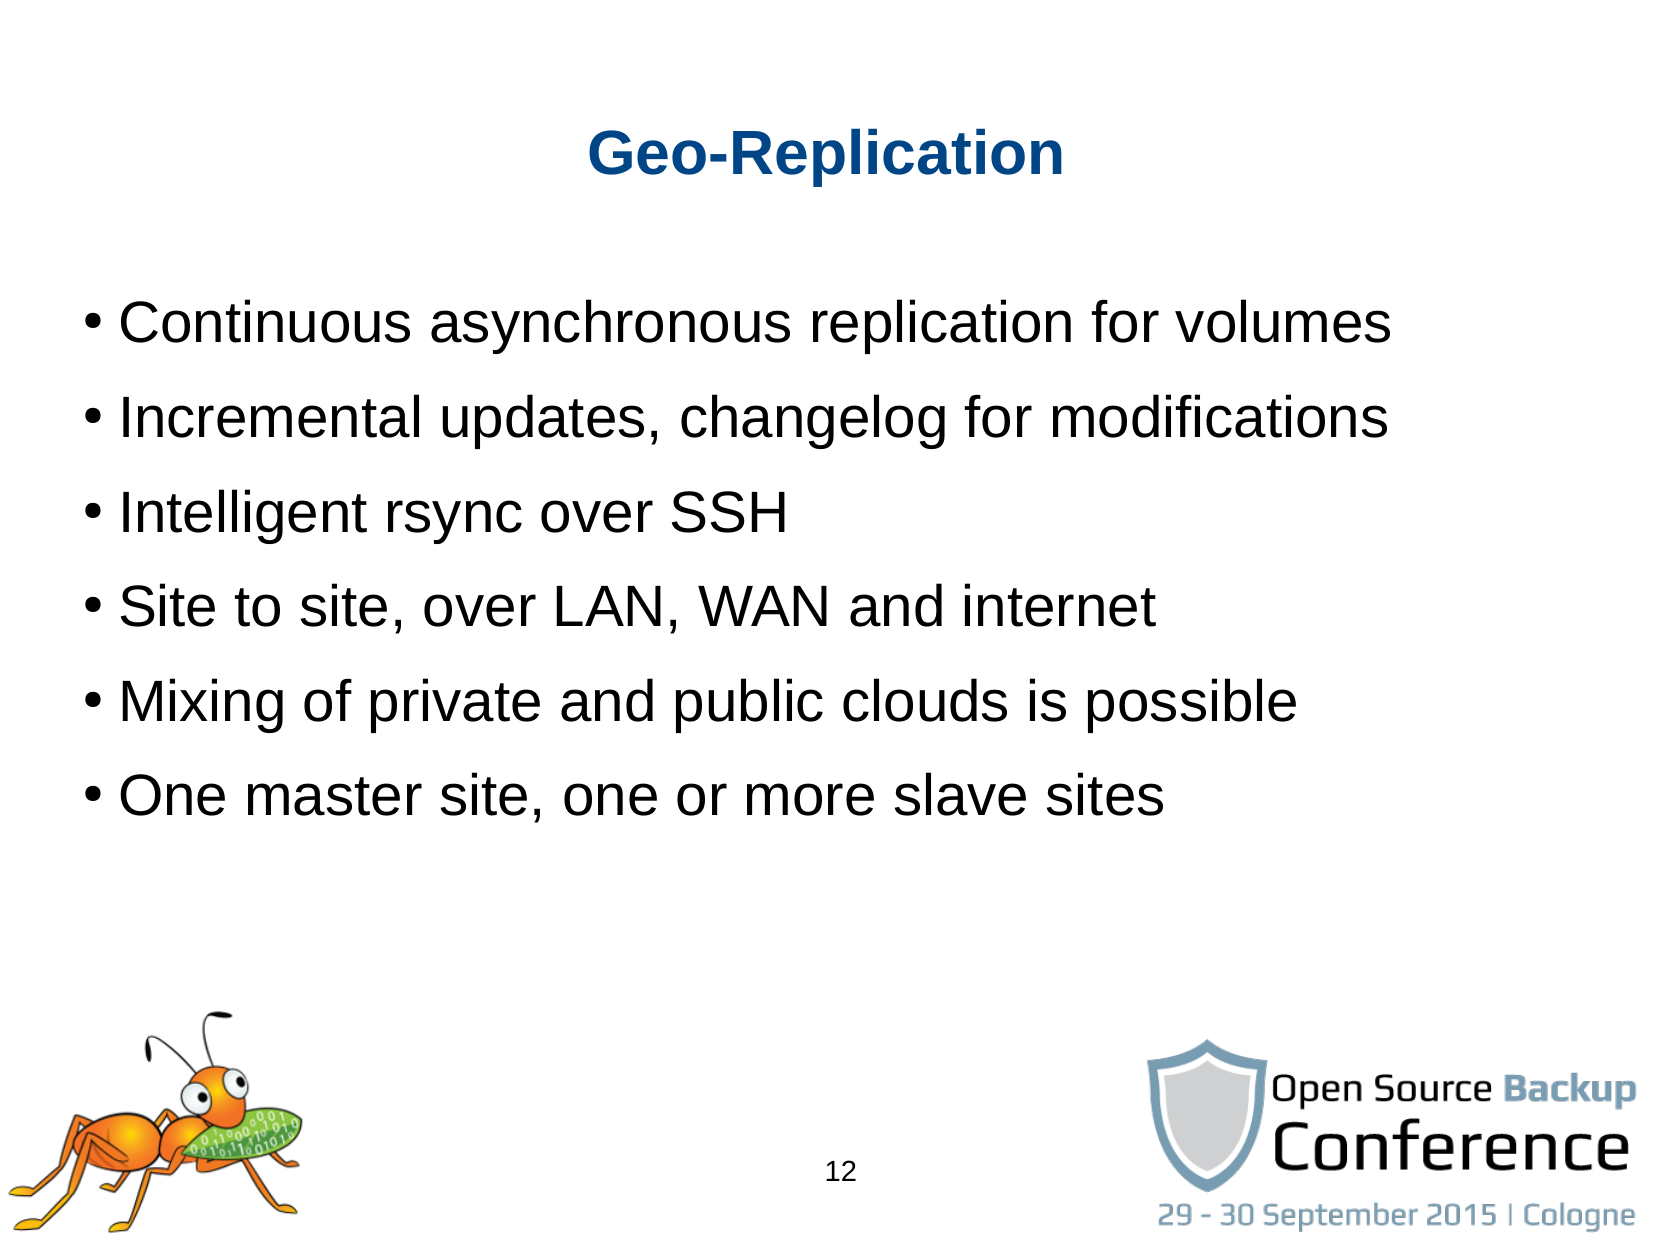

# Geo-Replication
Continuous asynchronous replication for volumes
Incremental updates, changelog for modifications
Intelligent rsync over SSH
Site to site, over LAN, WAN and internet
Mixing of private and public clouds is possible
One master site, one or more slave sites
12